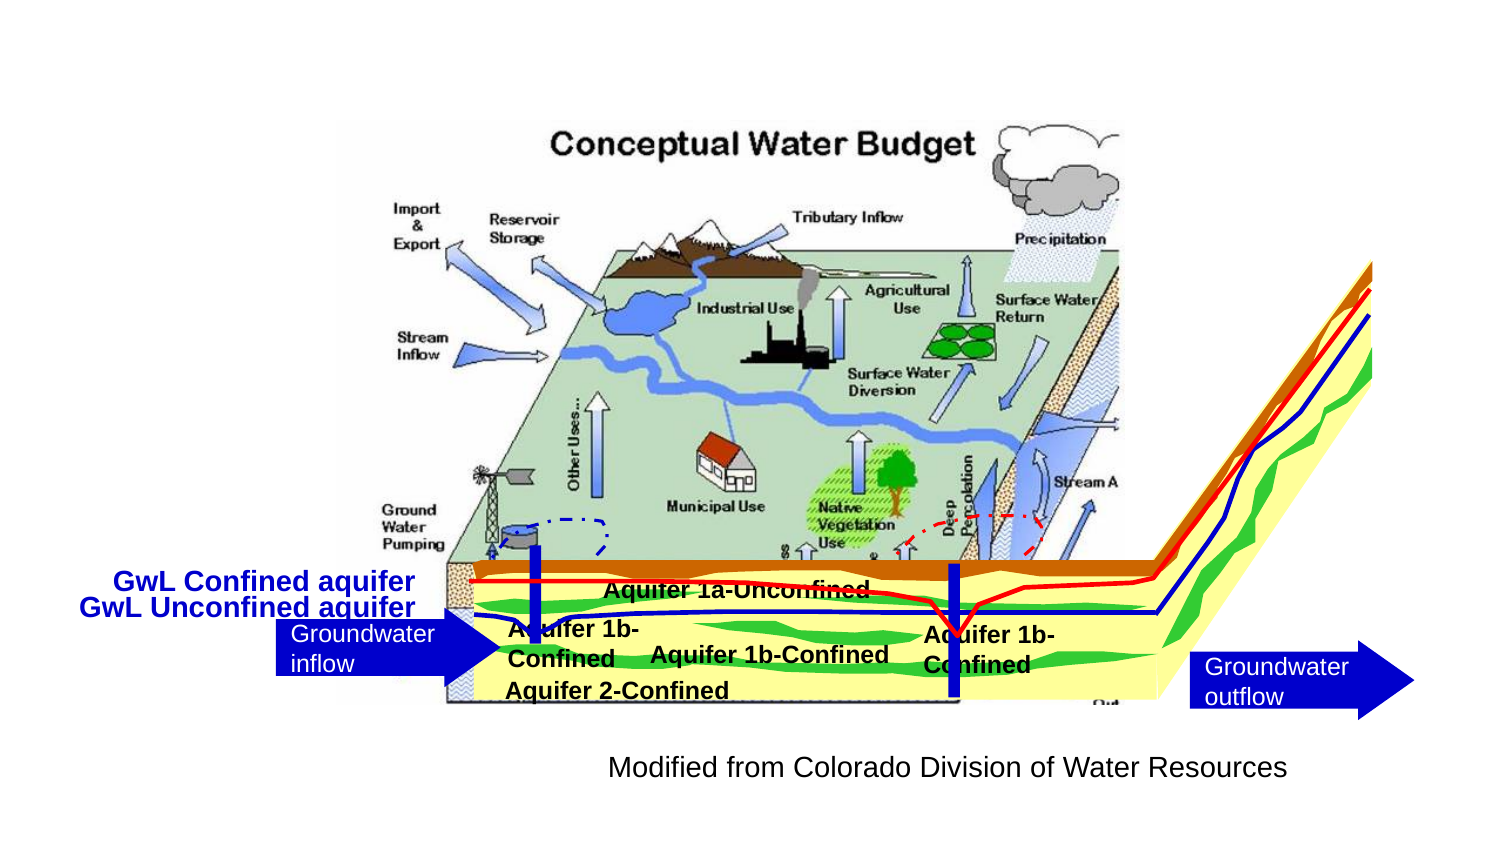

GwL Confined aquifer
Aquifer 1a-Unconfined
GwL Unconfined aquifer
Aquifer 1b-
Confined
Groundwater
inflow
Aquifer 1b-
Confined
Aquifer 1b-Confined
Groundwater
outflow
Aquifer 2-Confined
Modified from Colorado Division of Water Resources